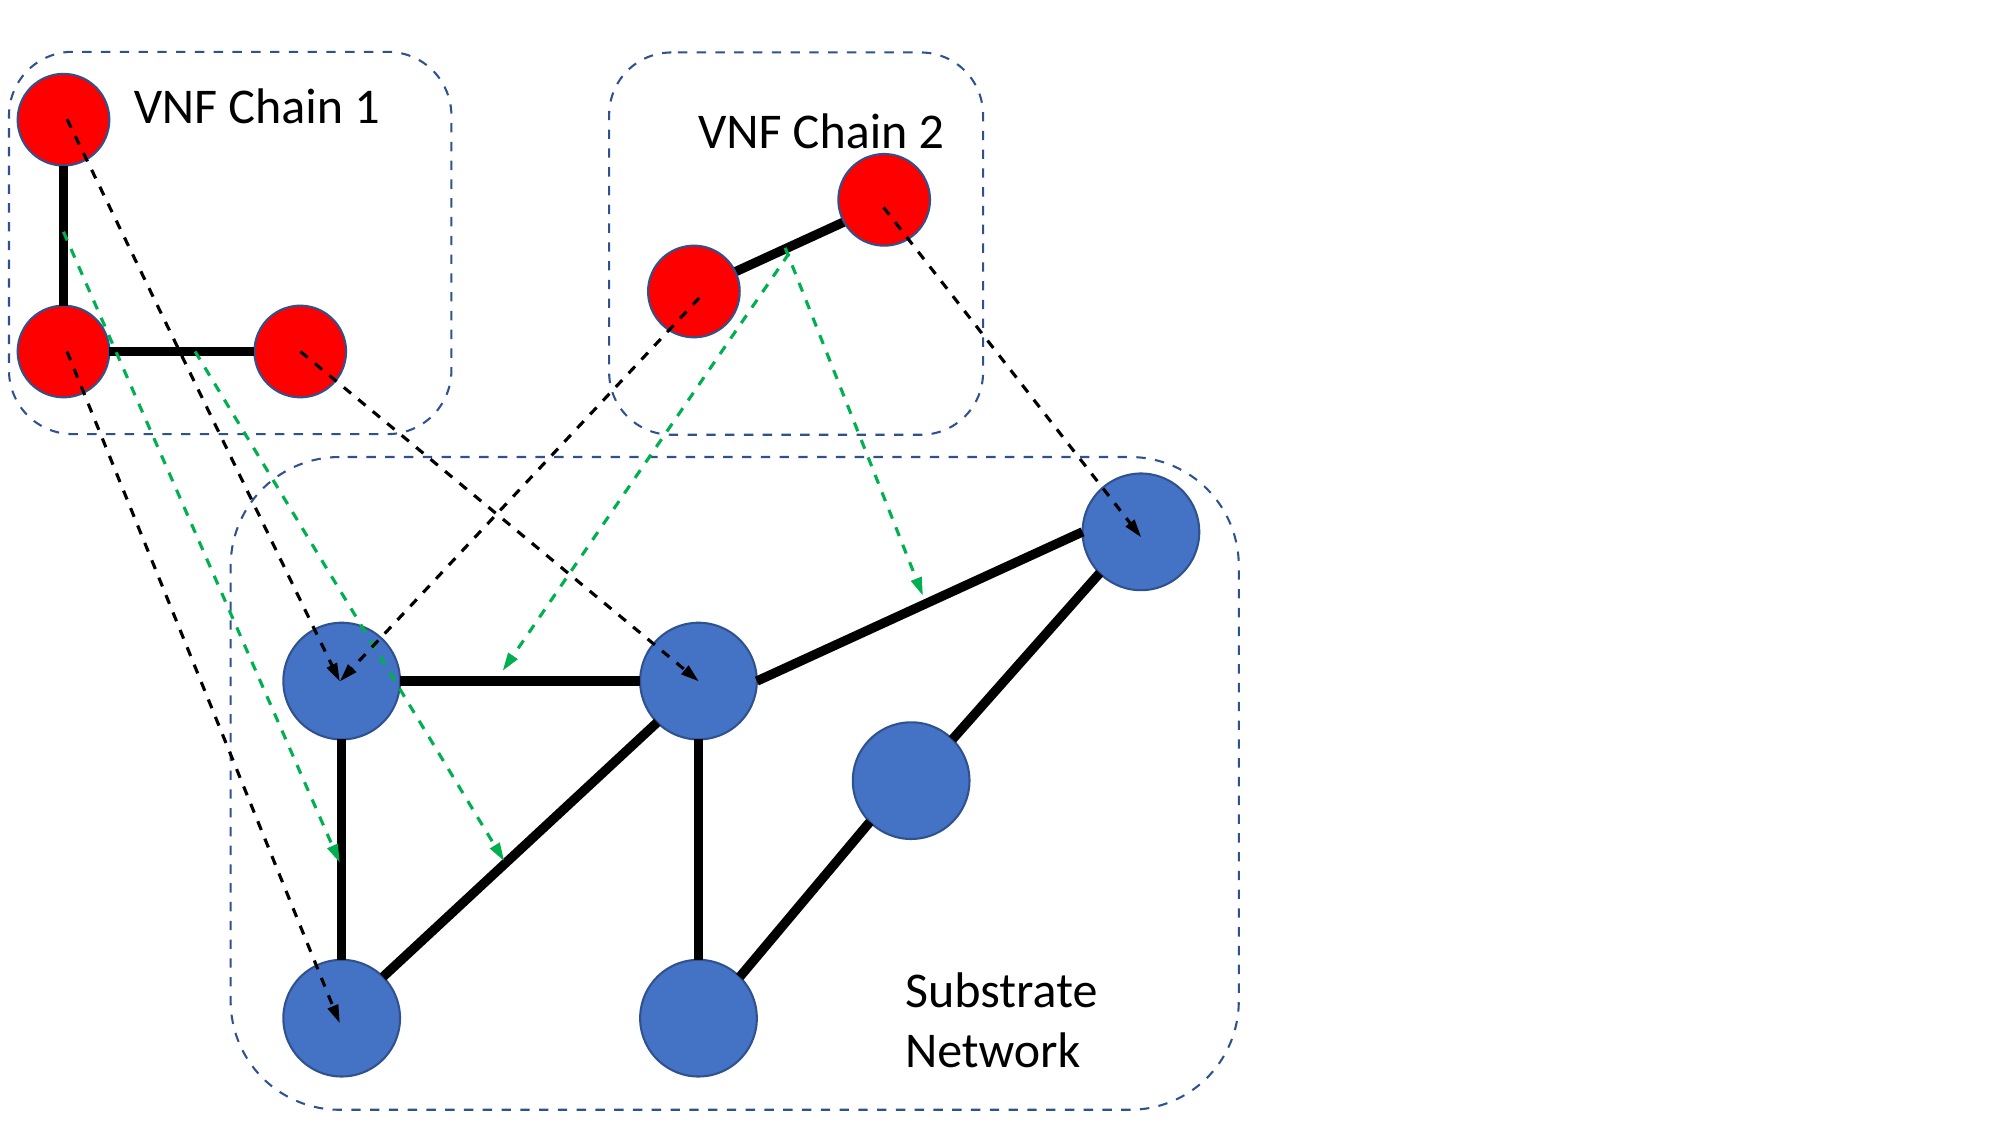

VNF Chain 1
VNF Chain 2
Substrate Network